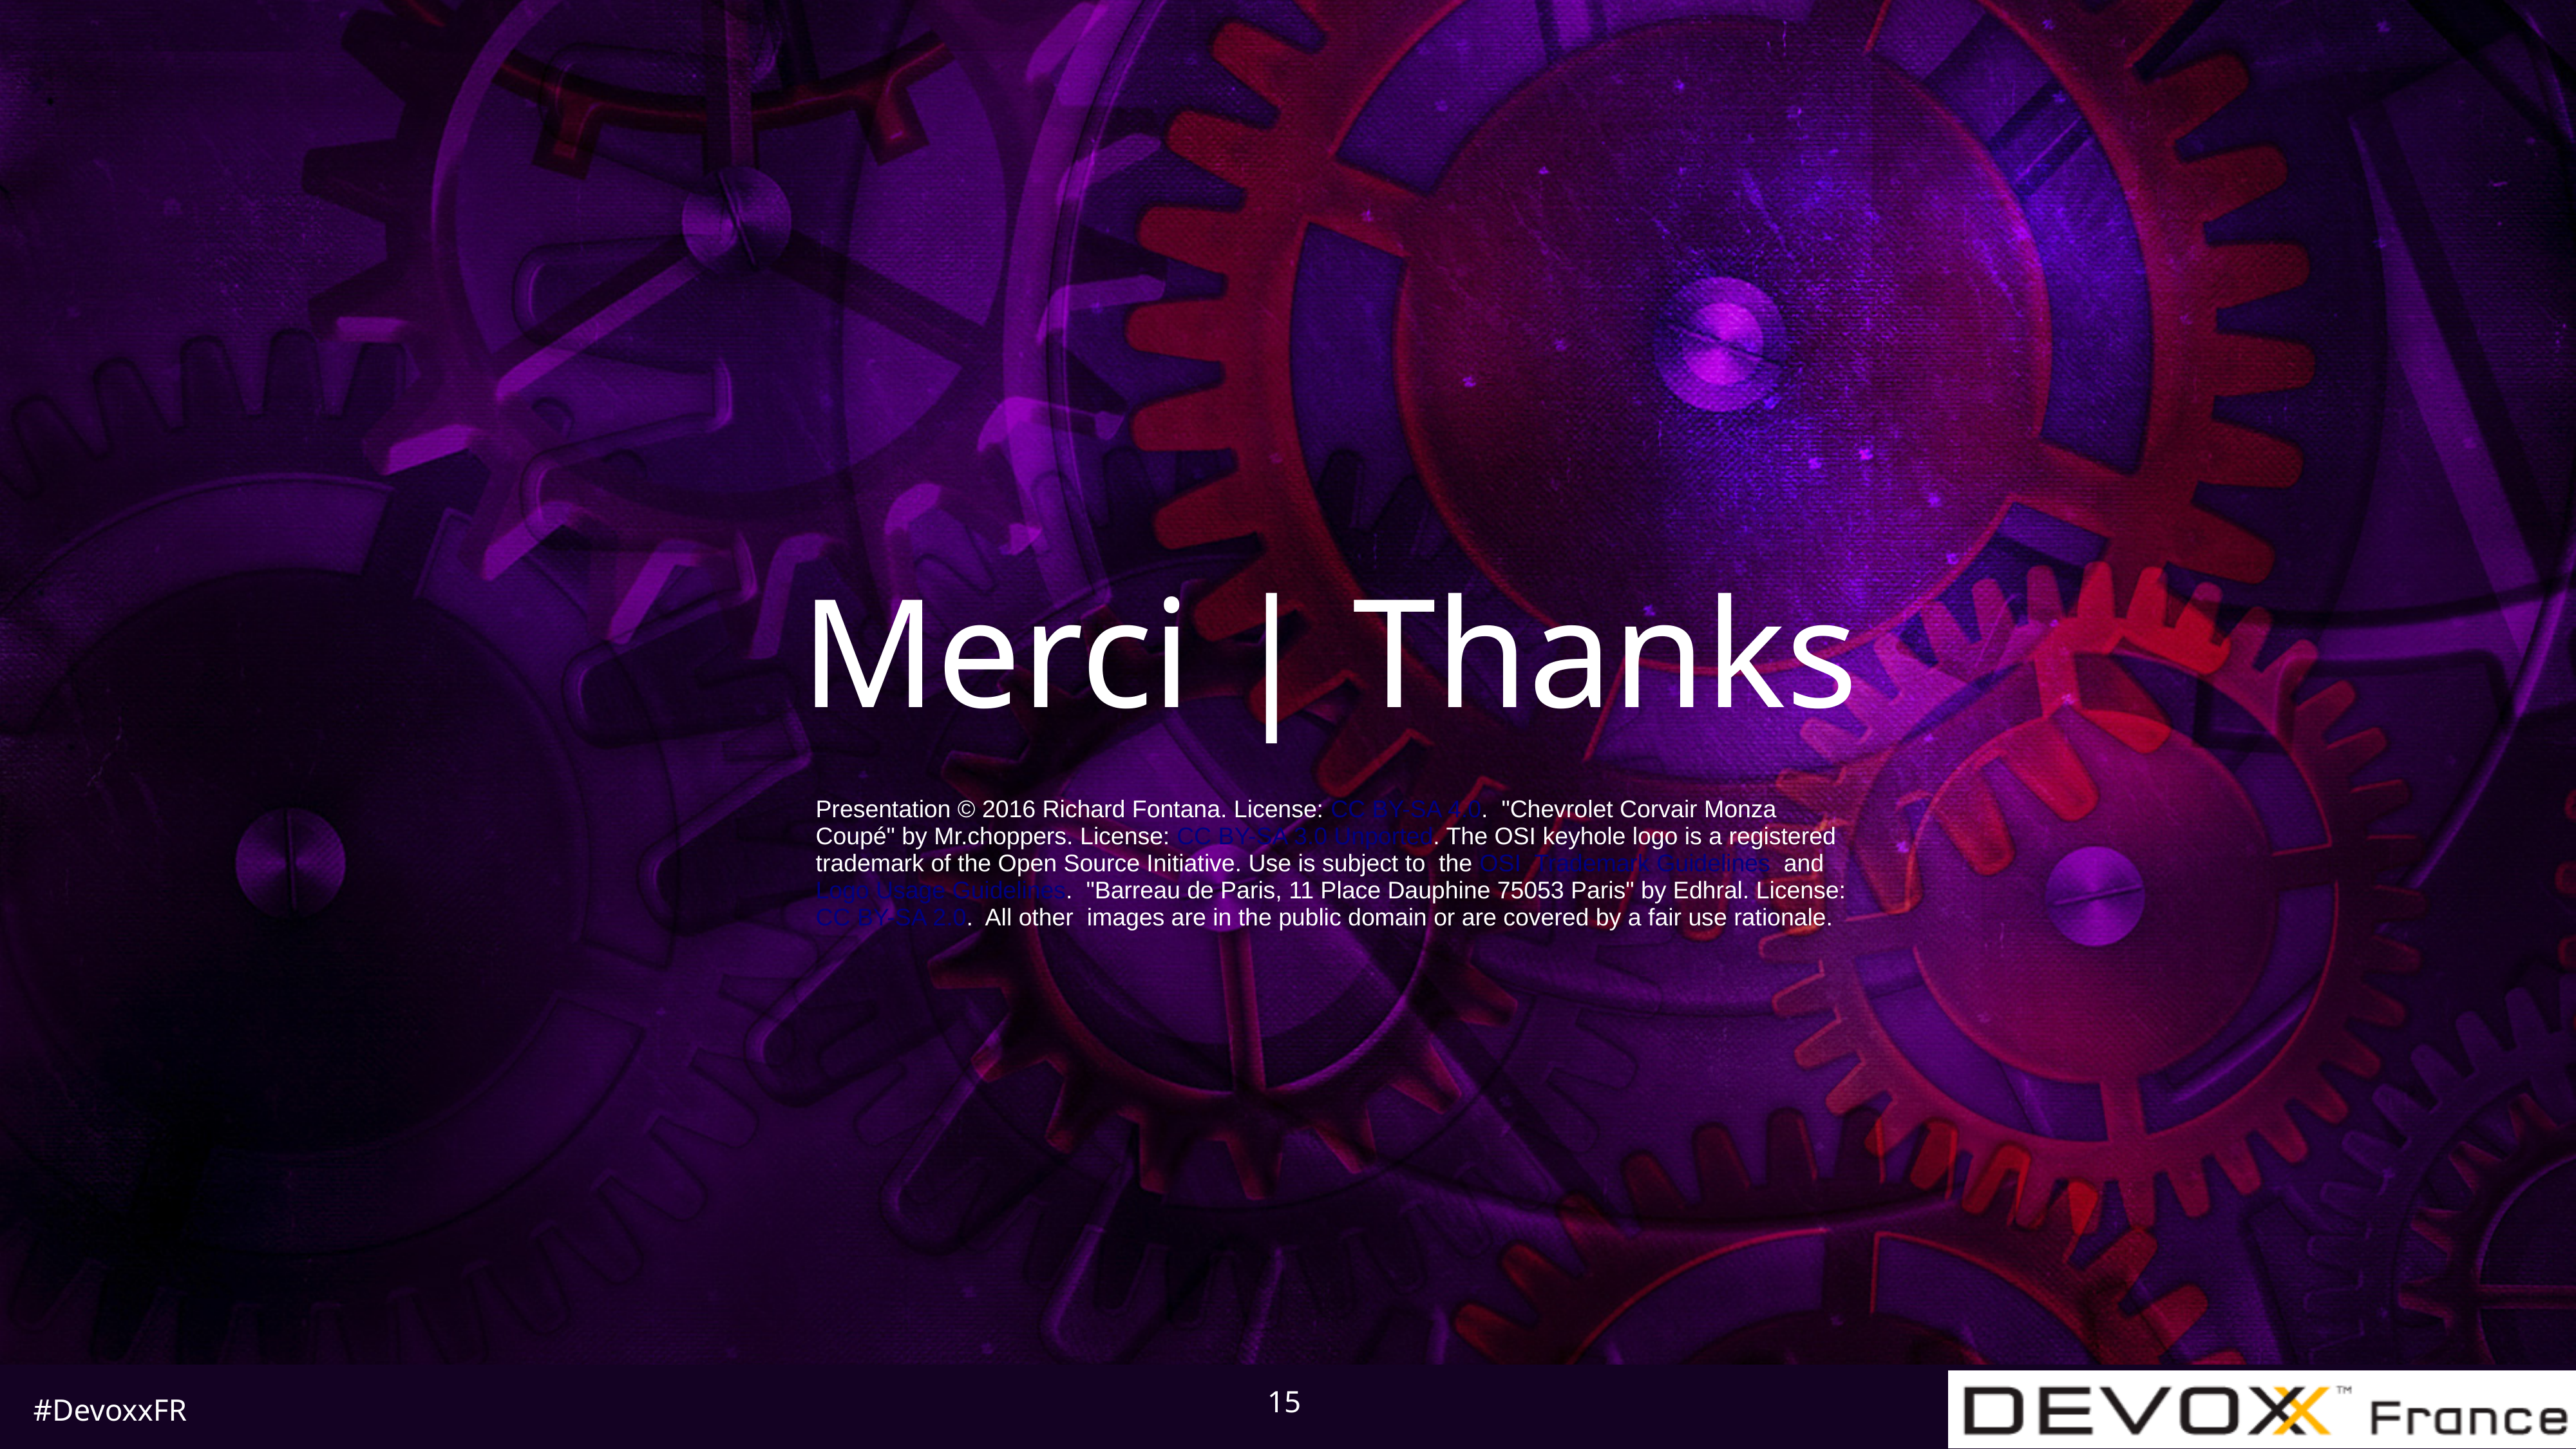

# Merci | Thanks
Presentation © 2016 Richard Fontana. License: CC BY-SA 4.0. "Chevrolet Corvair Monza Coupé" by Mr.choppers. License: CC BY-SA 3.0 Unported. The OSI keyhole logo is a registered trademark of the Open Source Initiative. Use is subject to the OSI Trademark Guidelines and
Logo Usage Guidelines. "Barreau de Paris, 11 Place Dauphine 75053 Paris" by Edhral. License: CC BY-SA 2.0. All other images are in the public domain or are covered by a fair use rationale.